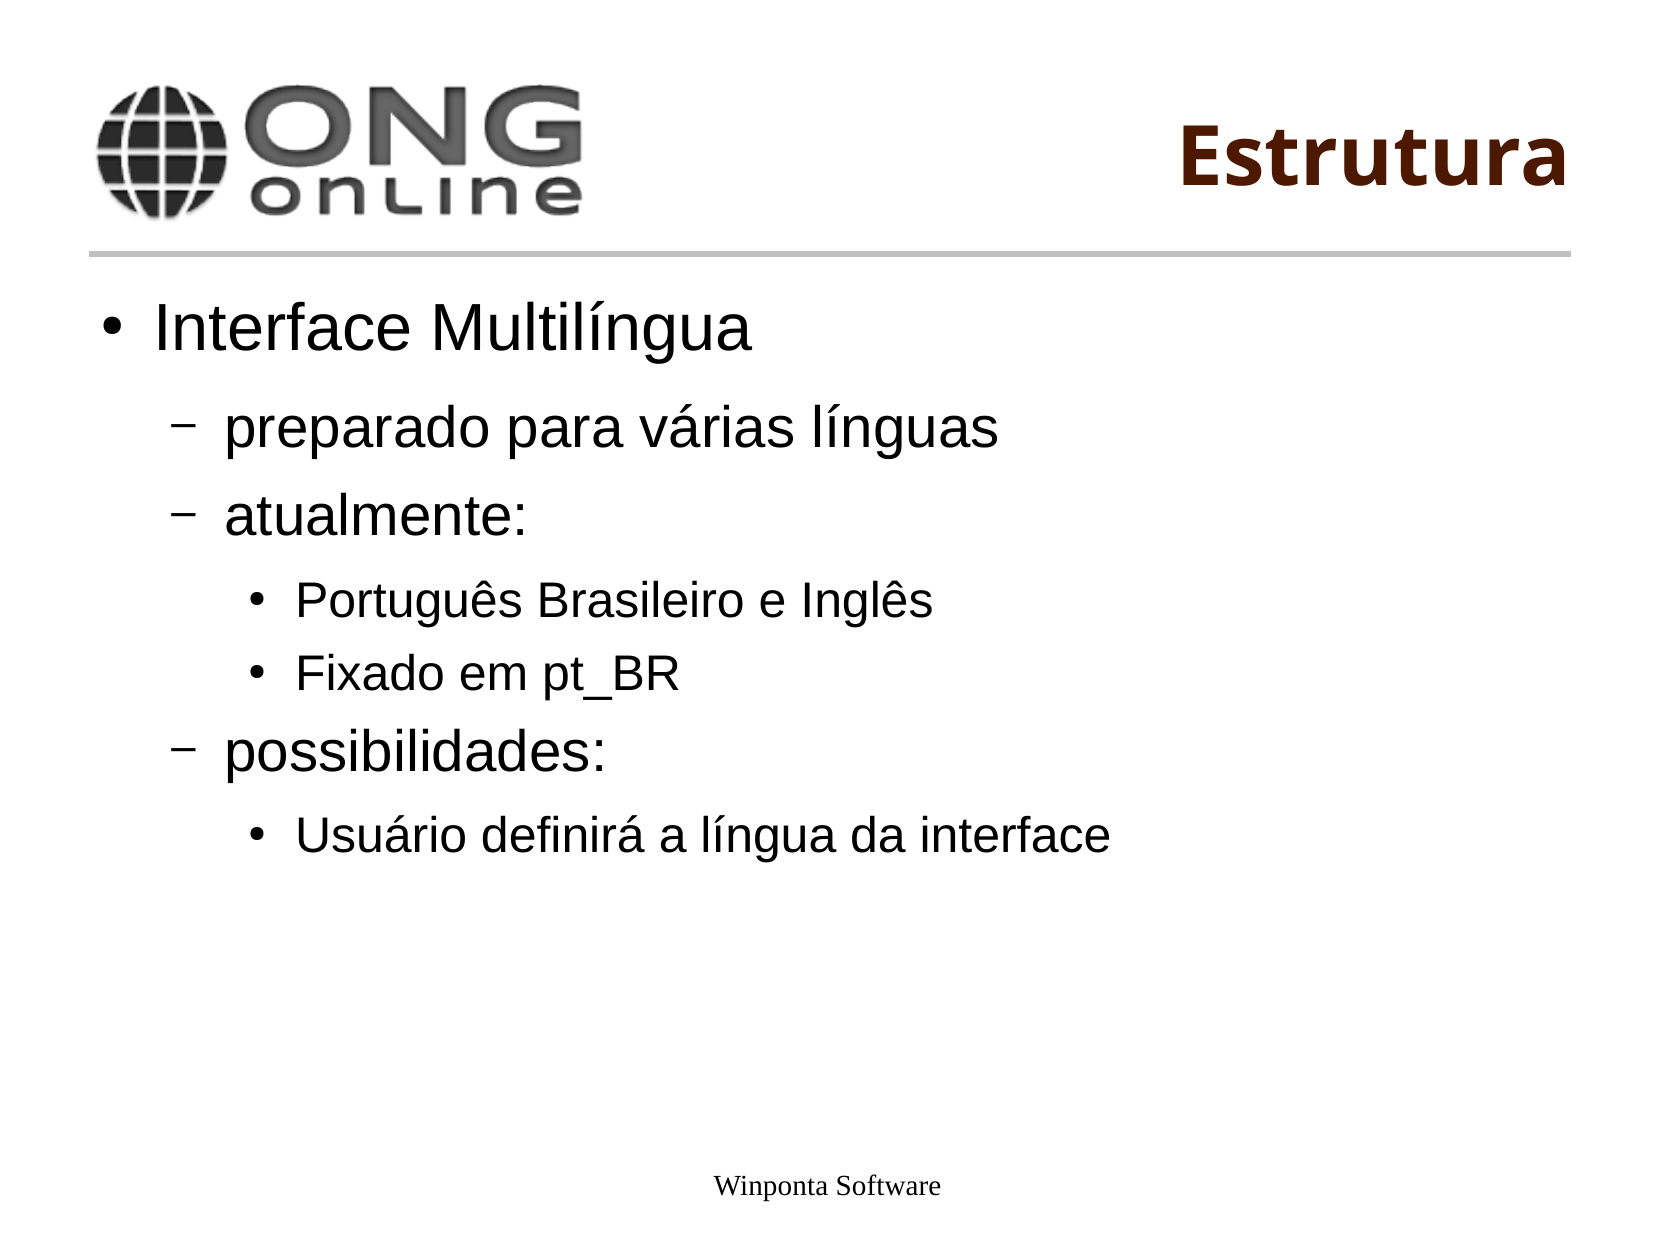

# Estrutura
Interface Multilíngua
preparado para várias línguas
atualmente:
Português Brasileiro e Inglês
Fixado em pt_BR
possibilidades:
Usuário definirá a língua da interface